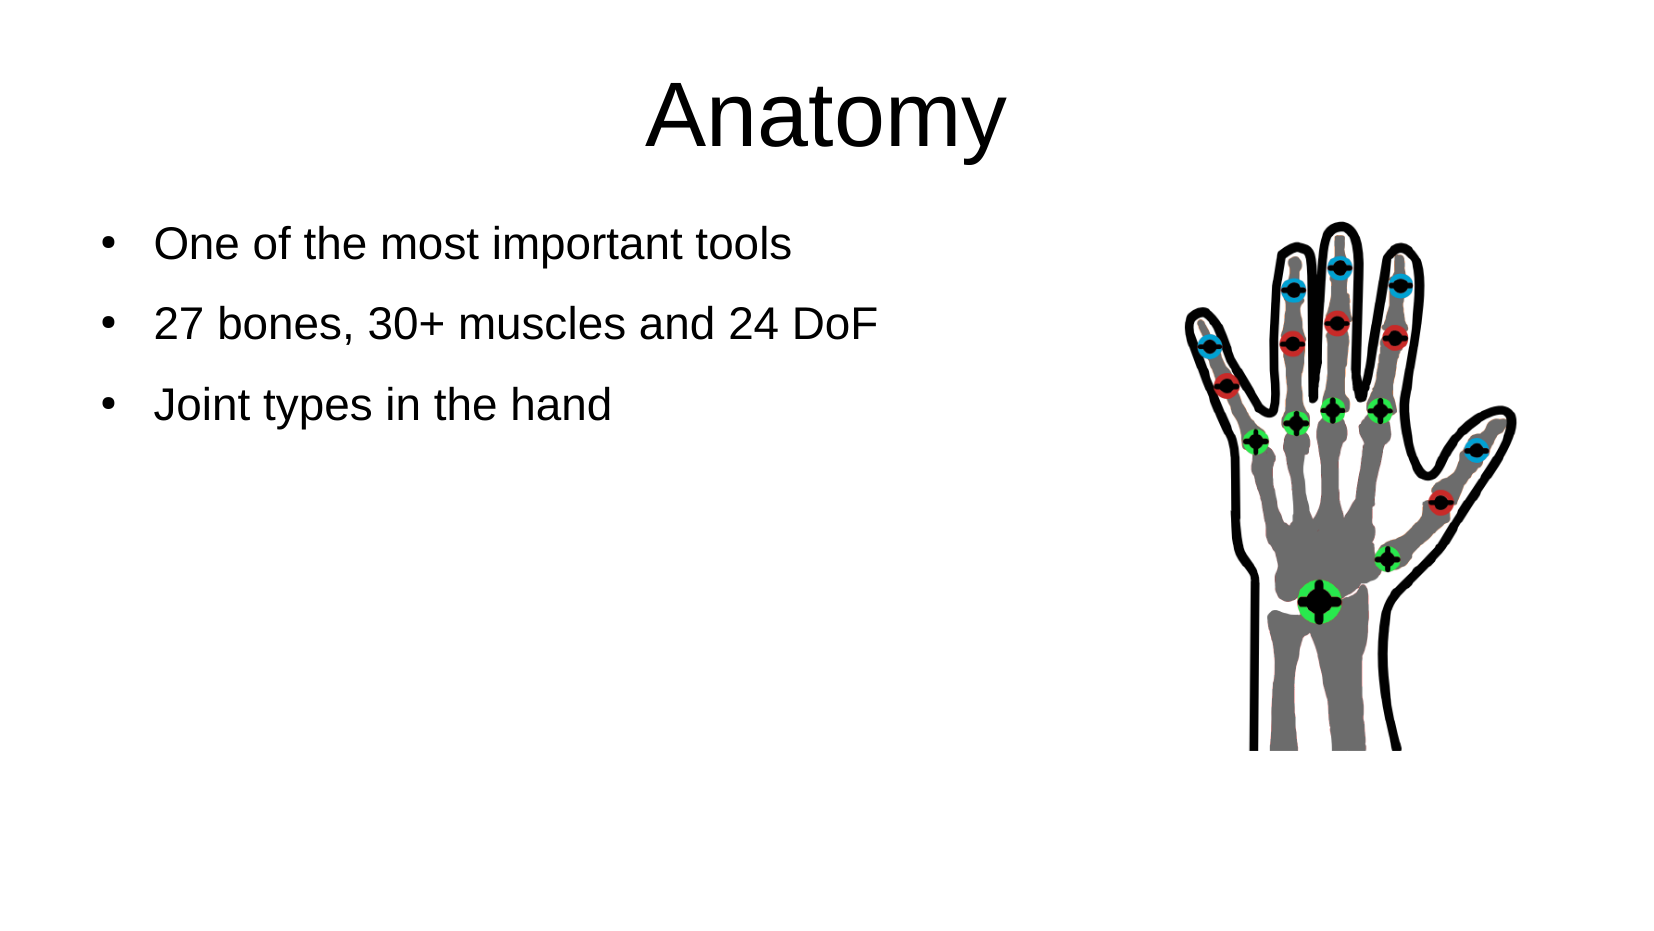

# Anatomy
One of the most important tools
27 bones, 30+ muscles and 24 DoF
Joint types in the hand